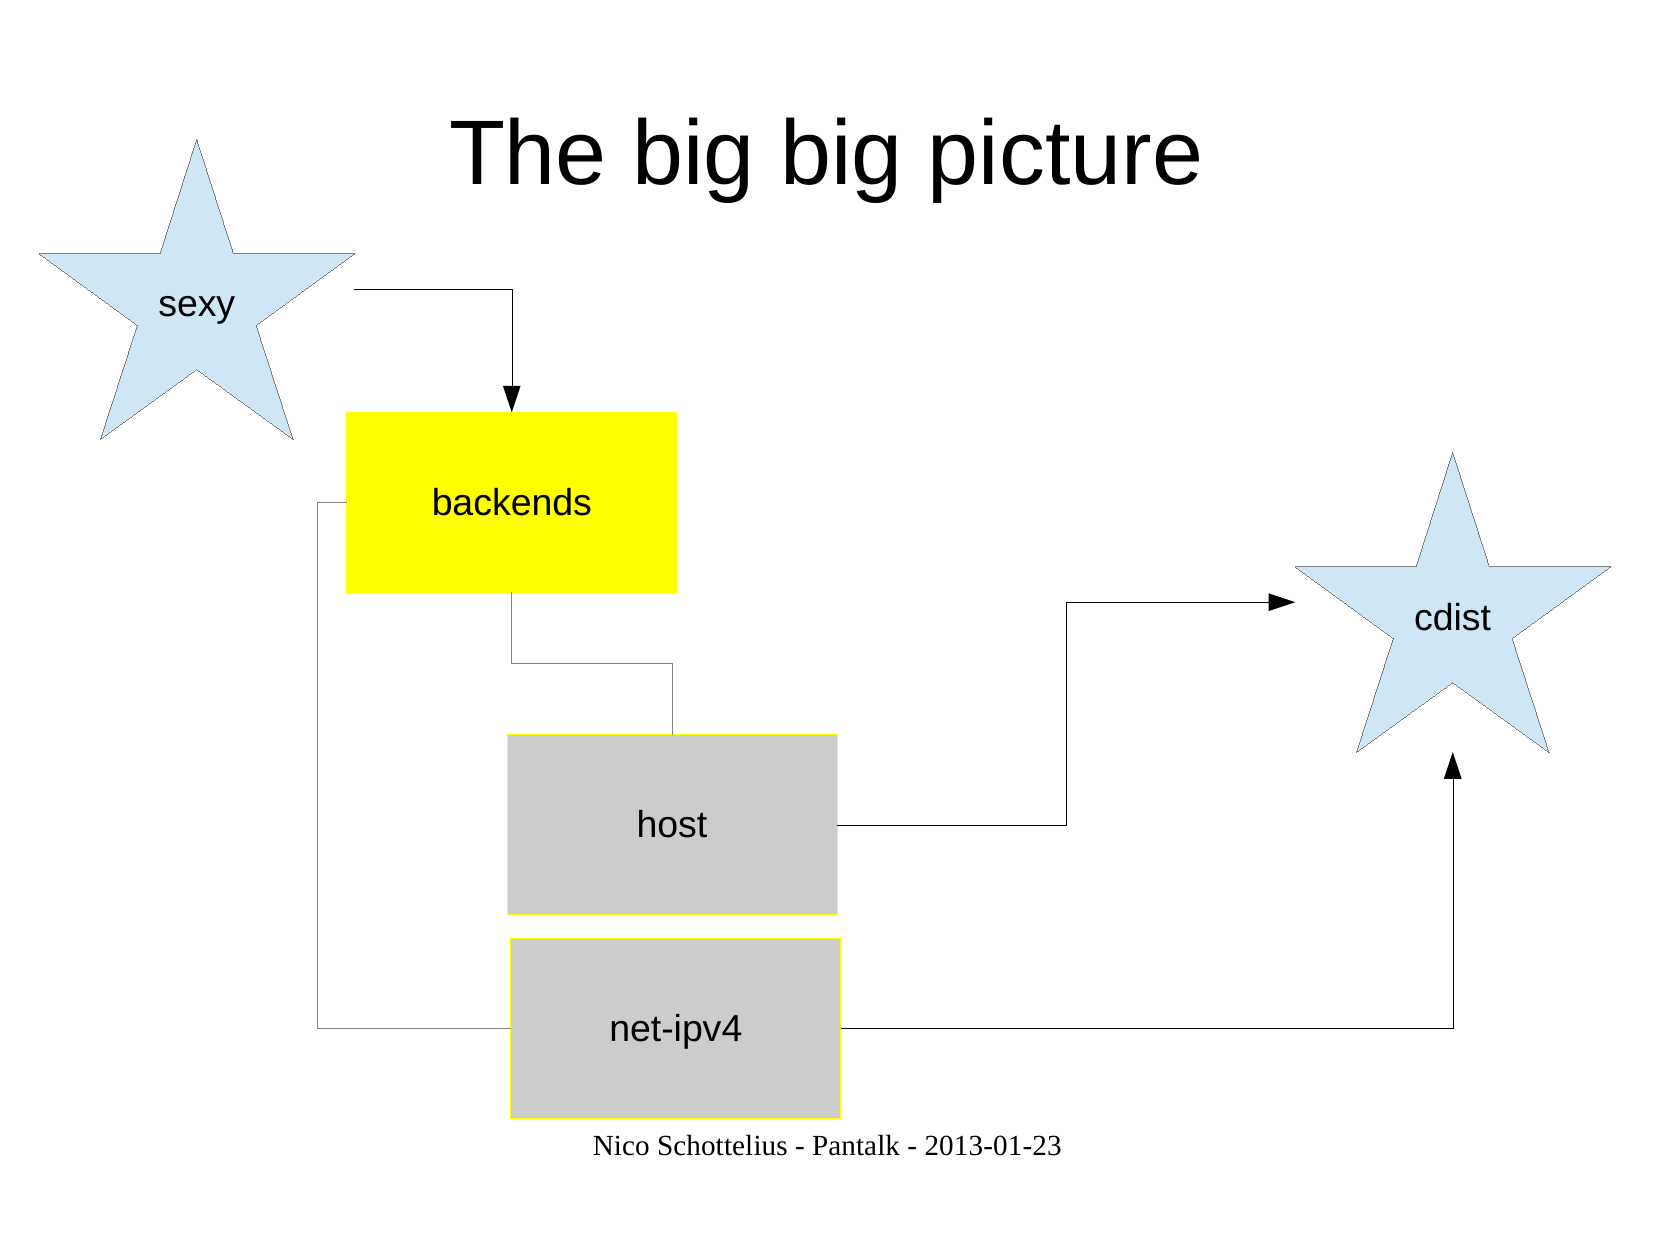

# The big big picture
sexy
backends
cdist
host
net-ipv4
Nico Schottelius - Pantalk - 2013-01-23